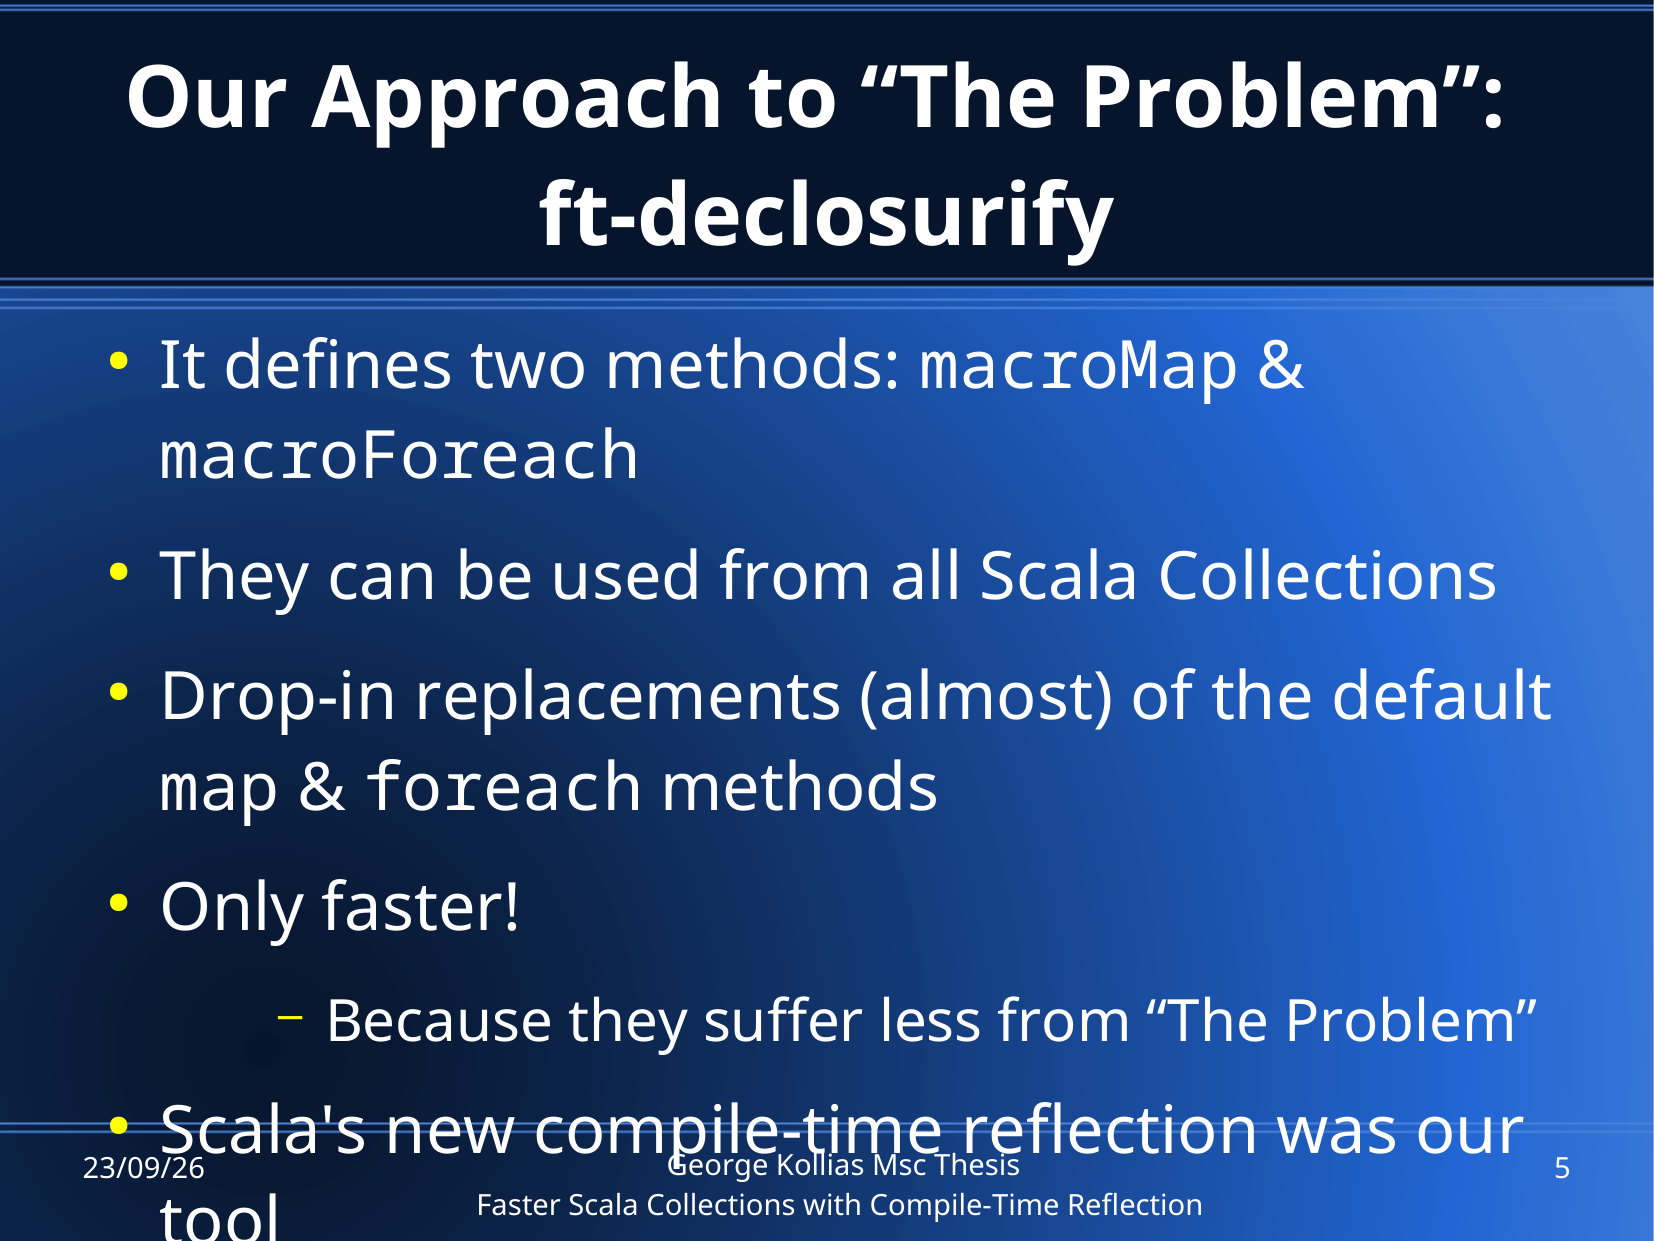

# Our Approach to “The Problem”: ft-declosurify
It defines two methods: macroMap & macroForeach
They can be used from all Scala Collections
Drop-in replacements (almost) of the default map & foreach methods
Only faster!
Because they suffer less from “The Problem”
Scala's new compile-time reflection was our tool
5